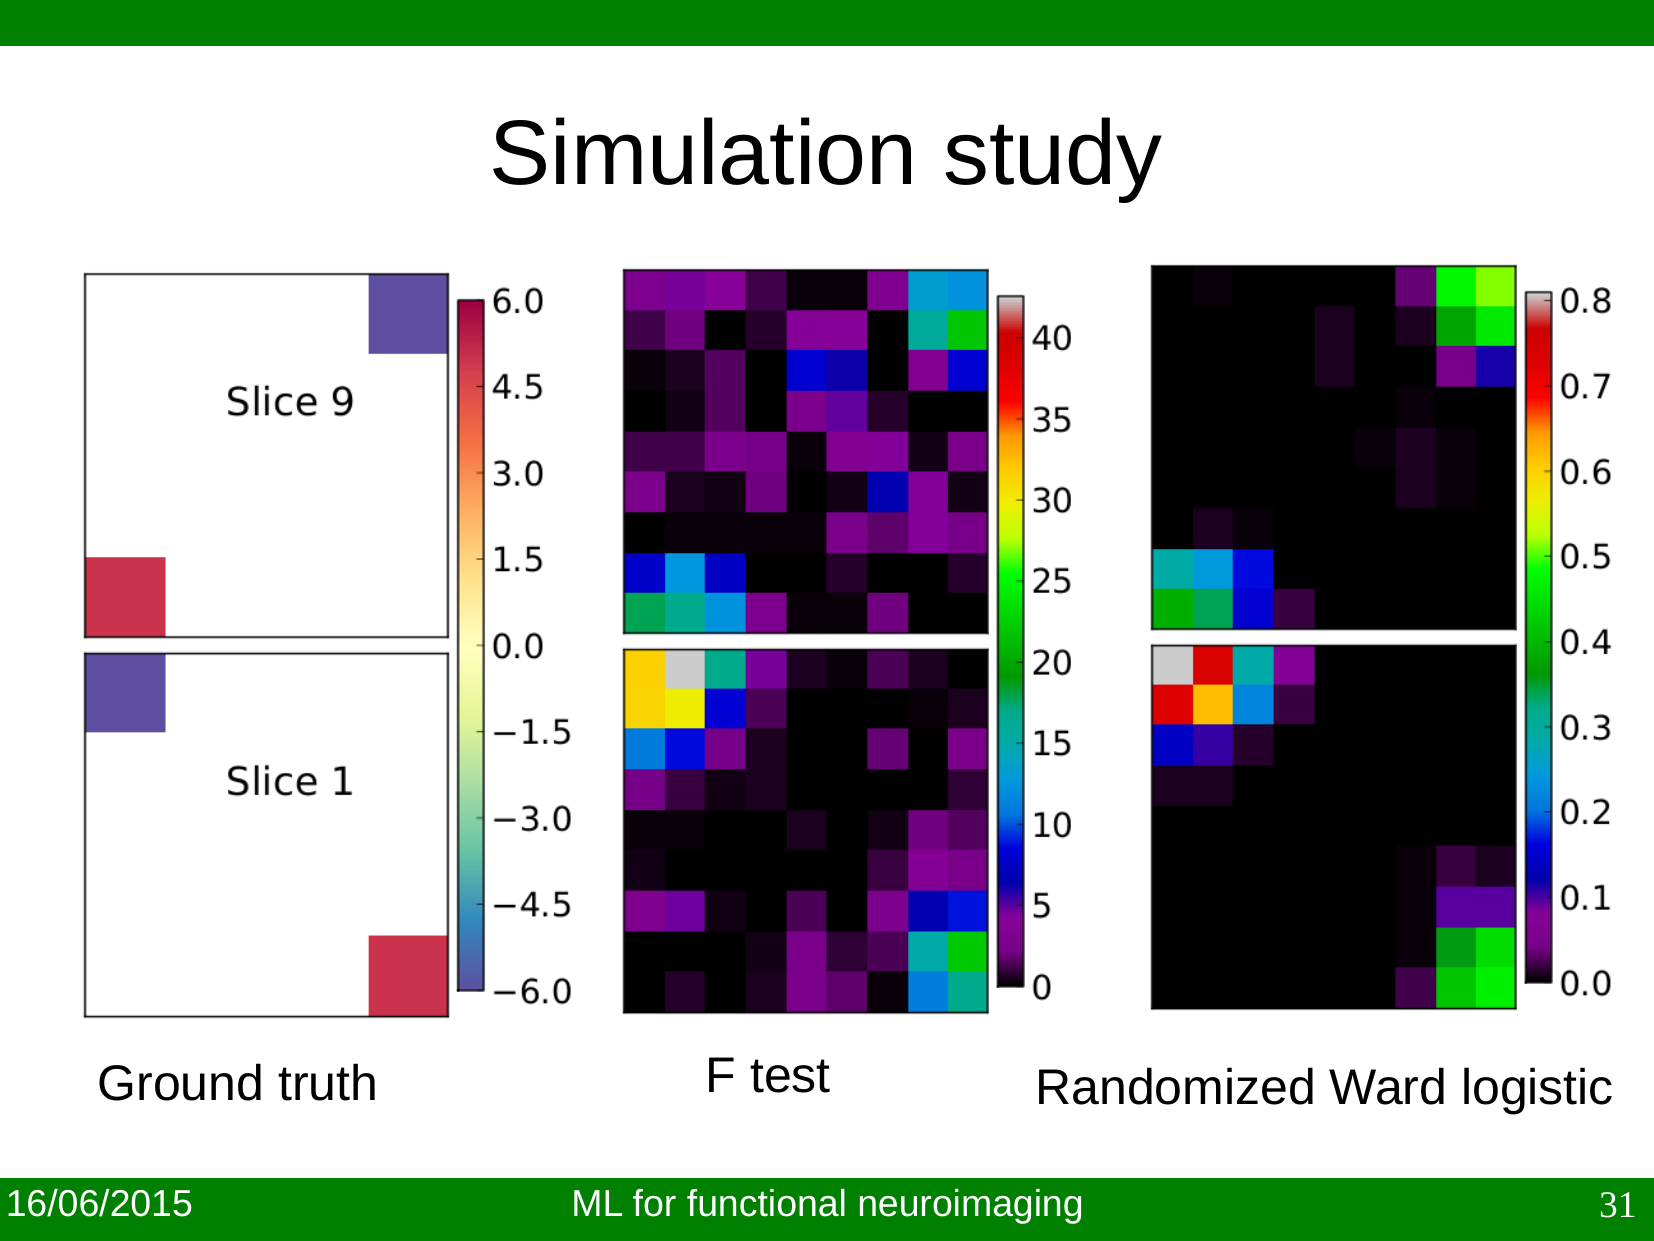

# Simulation study
F test
Ground truth
Randomized Ward logistic
31